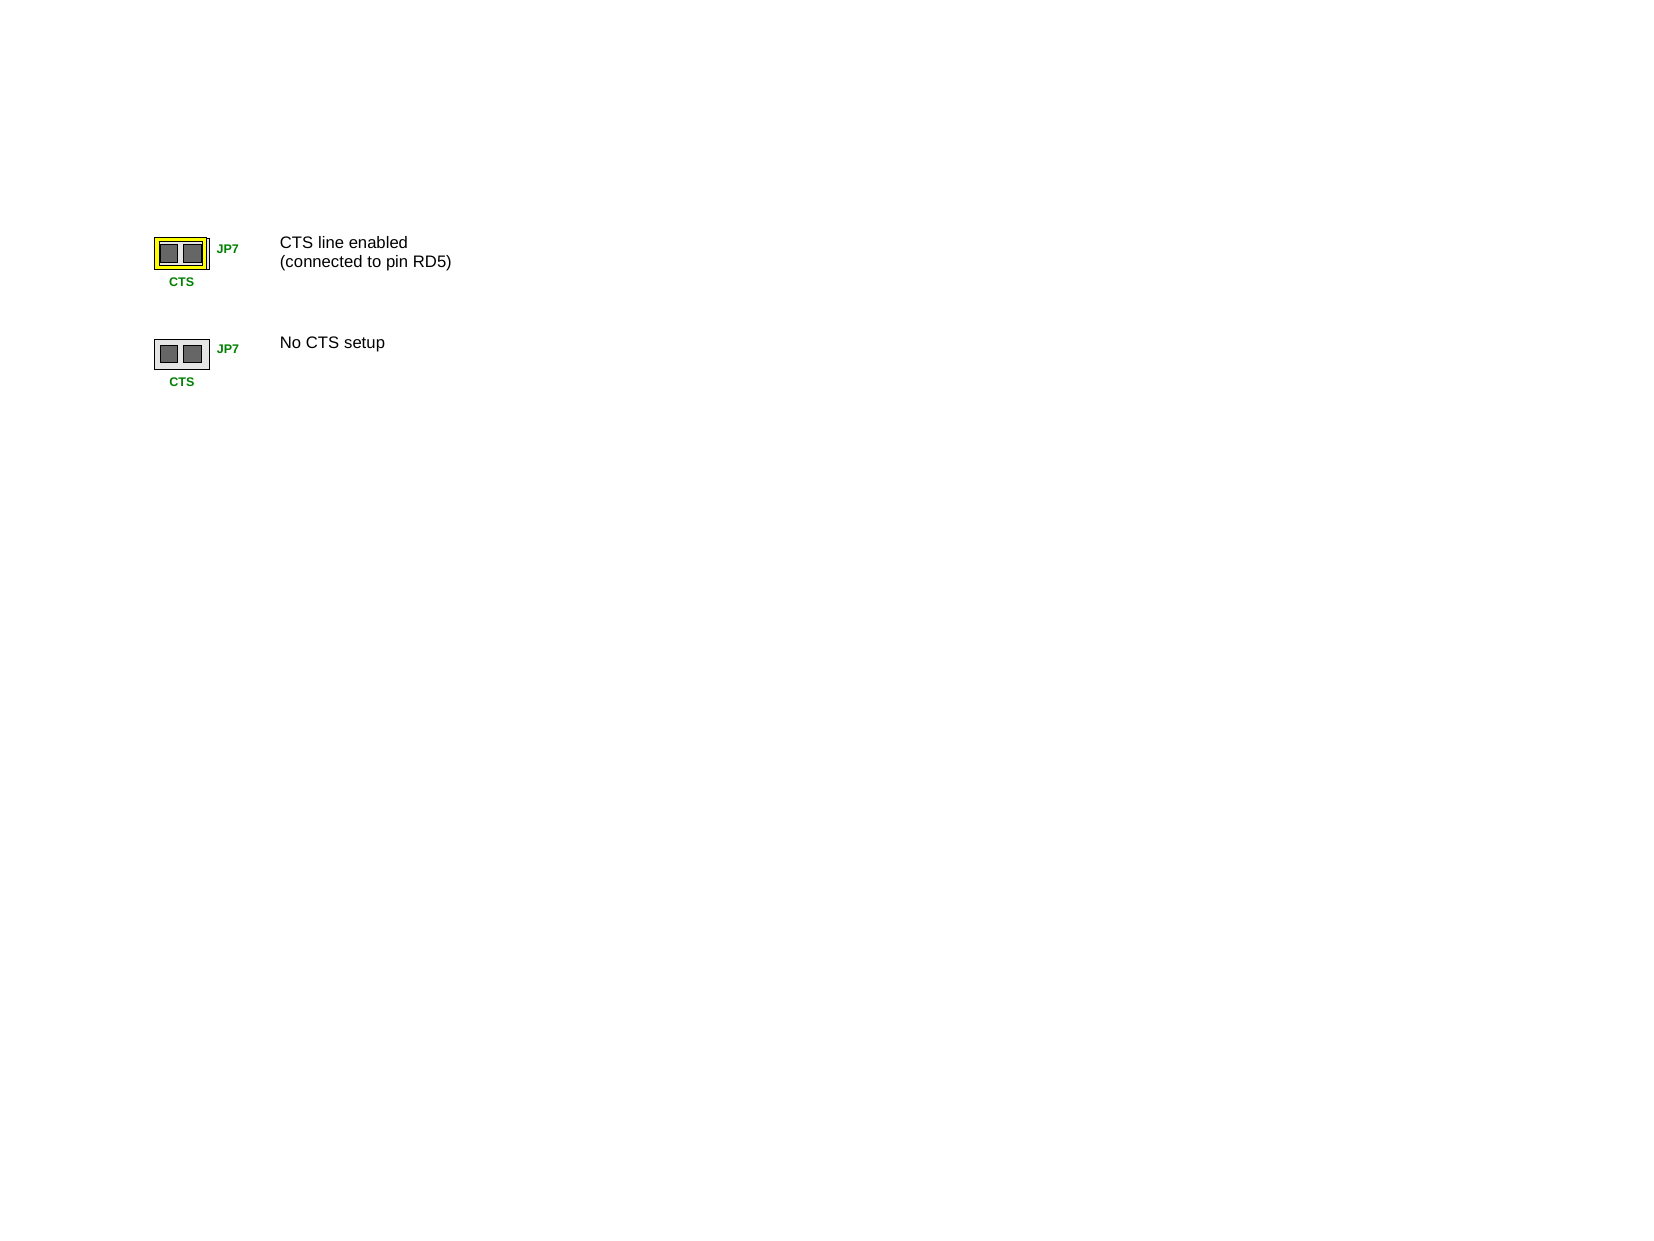

CTS line enabled
(connected to pin RD5)
JP7
CTS
No CTS setup
JP7
CTS